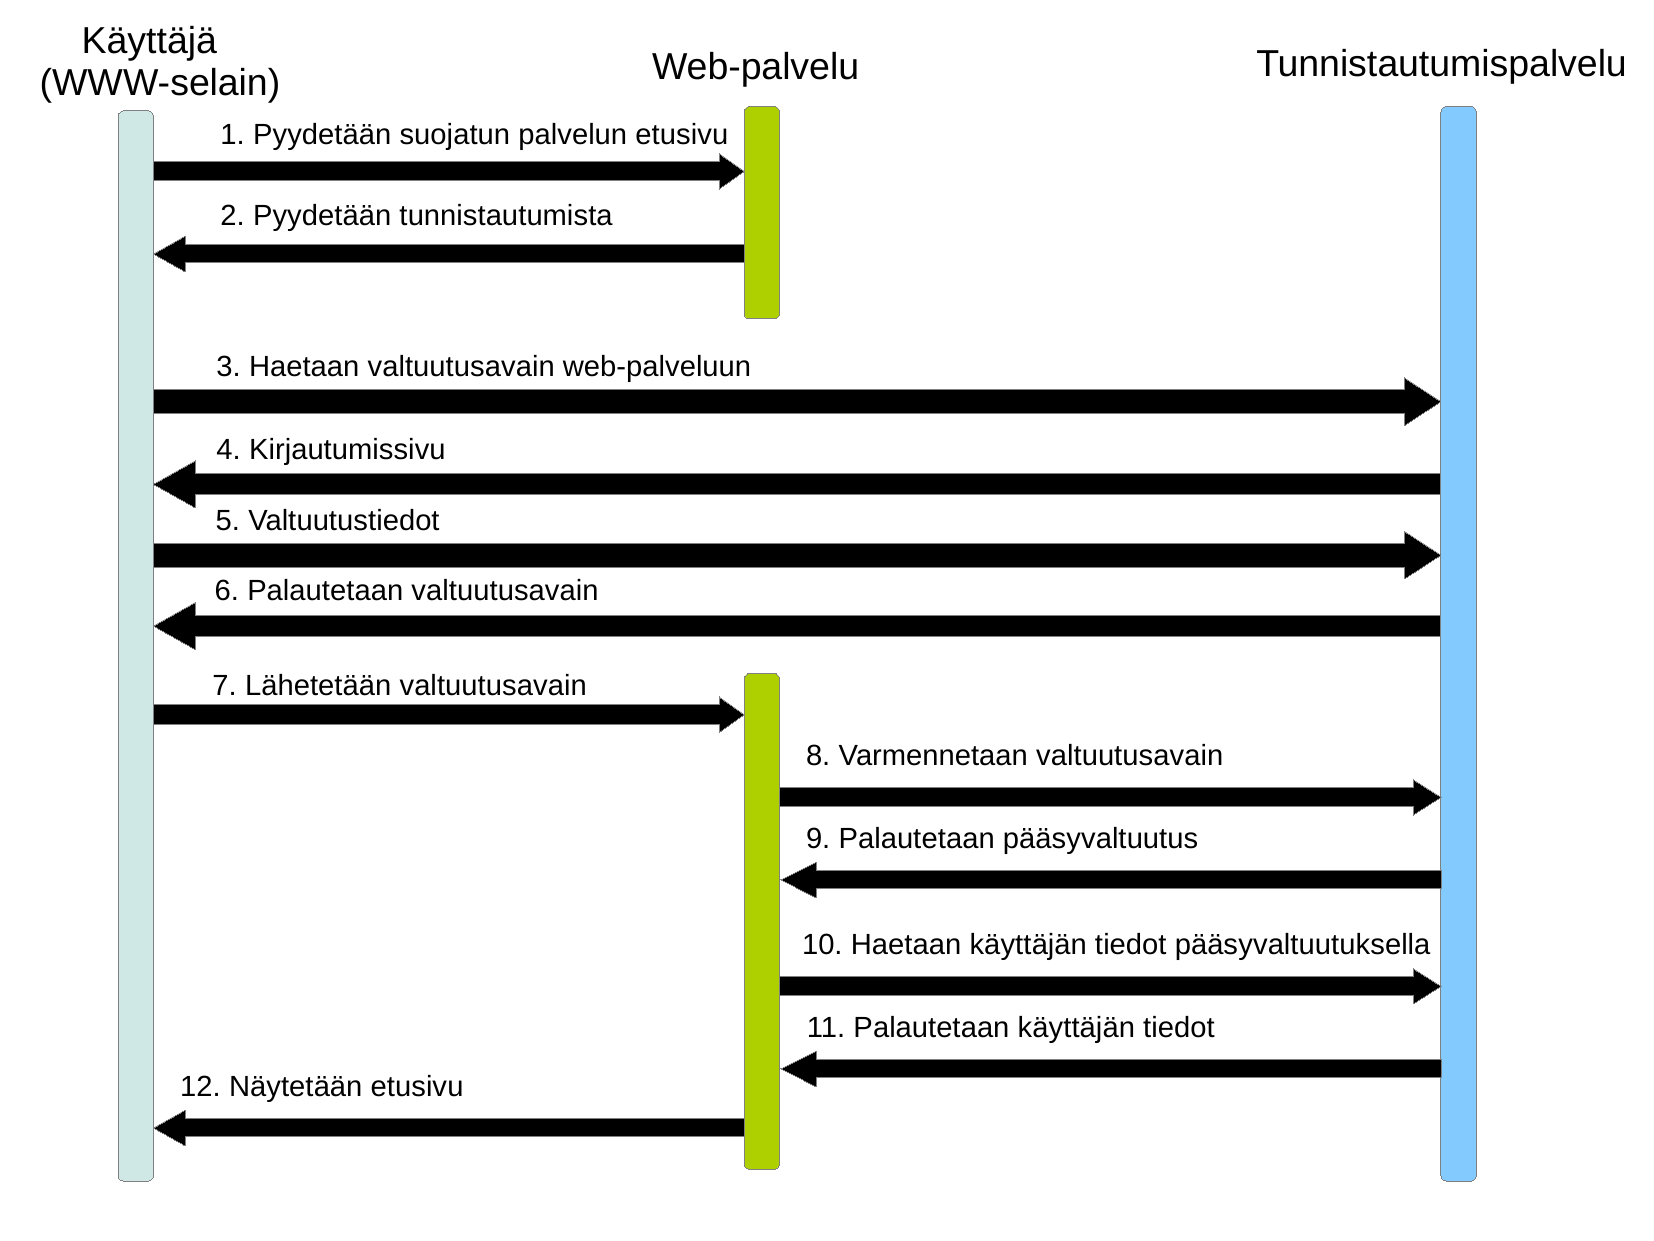

Käyttäjä
(WWW-selain)
Tunnistautumispalvelu
Web-palvelu
1. Pyydetään suojatun palvelun etusivu
2. Pyydetään tunnistautumista
3. Haetaan valtuutusavain web-palveluun
4. Kirjautumissivu
5. Valtuutustiedot
6. Palautetaan valtuutusavain
7. Lähetetään valtuutusavain
8. Varmennetaan valtuutusavain
9. Palautetaan pääsyvaltuutus
10. Haetaan käyttäjän tiedot pääsyvaltuutuksella
11. Palautetaan käyttäjän tiedot
12. Näytetään etusivu